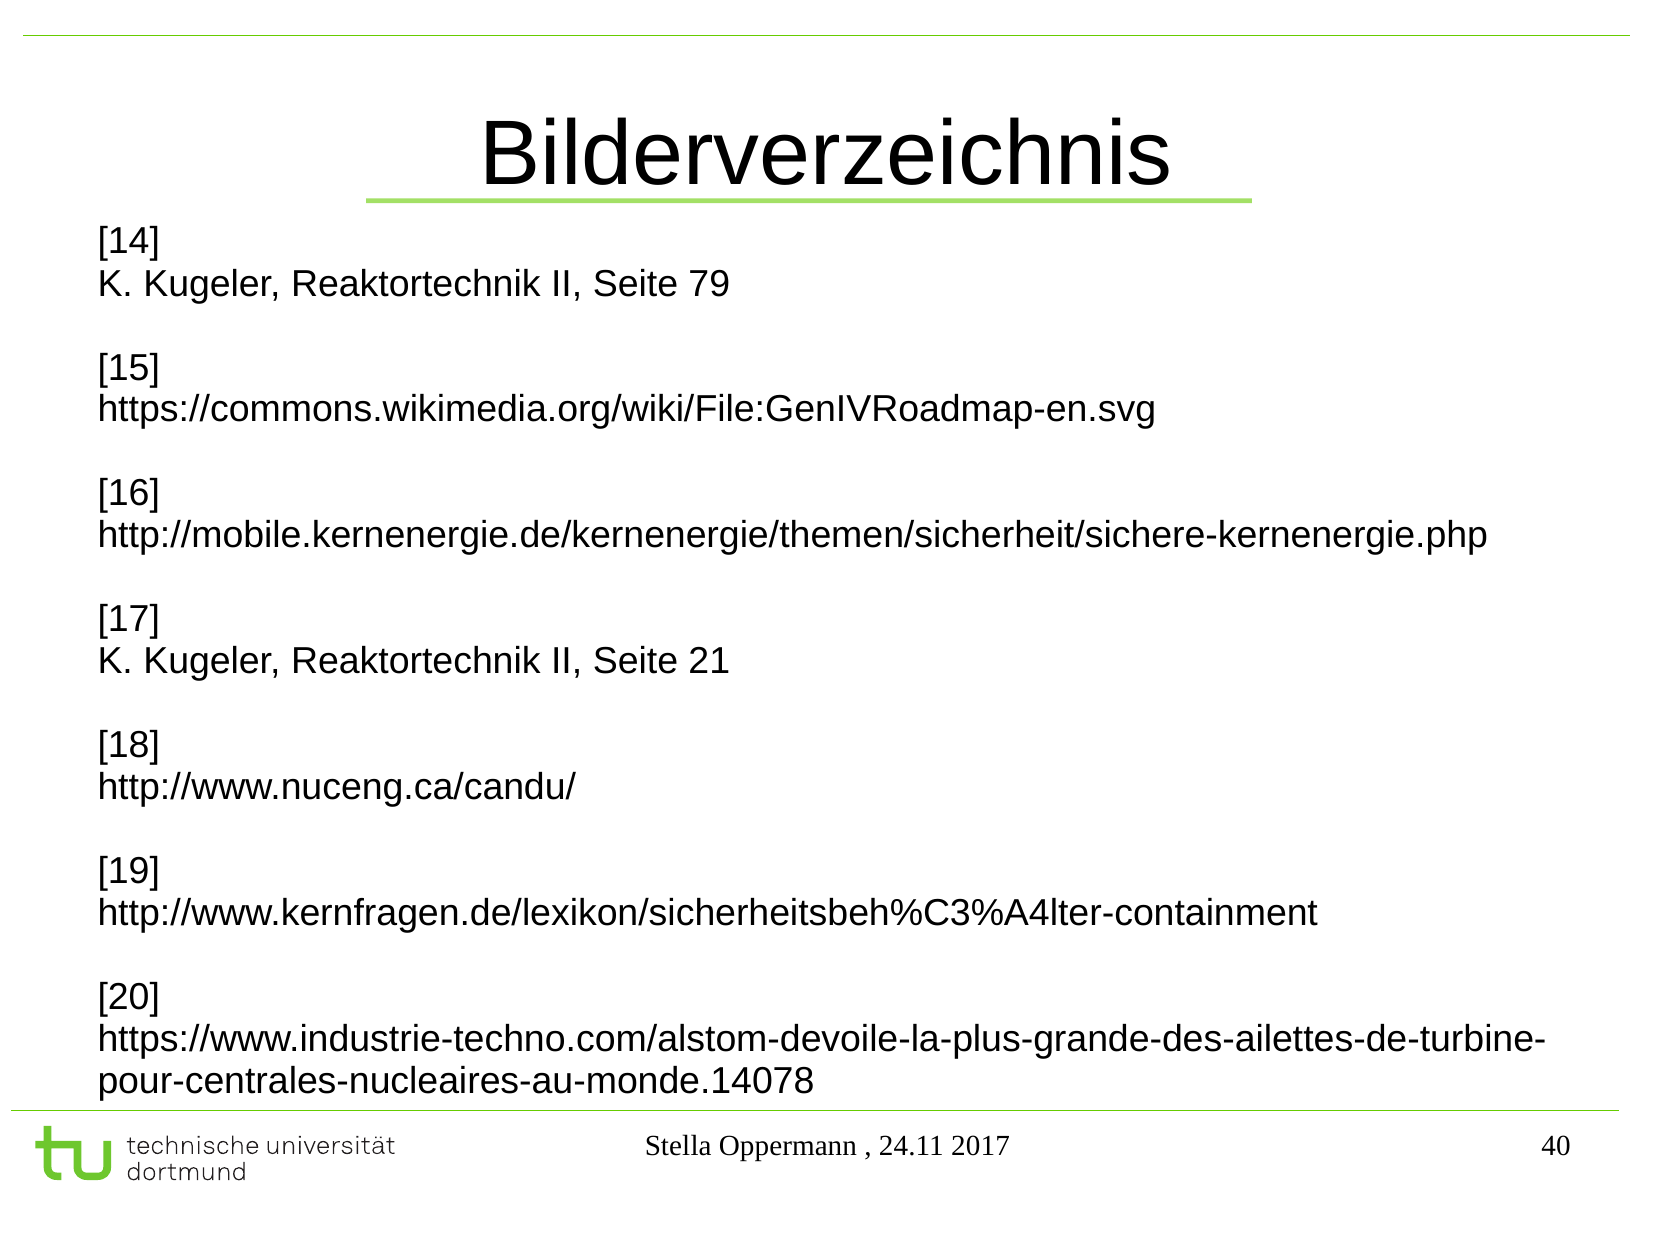

# Bilderverzeichnis
[14]
K. Kugeler, Reaktortechnik II, Seite 79
[15]
https://commons.wikimedia.org/wiki/File:GenIVRoadmap-en.svg
[16]
http://mobile.kernenergie.de/kernenergie/themen/sicherheit/sichere-kernenergie.php
[17]
K. Kugeler, Reaktortechnik II, Seite 21
[18]
http://www.nuceng.ca/candu/
[19]
http://www.kernfragen.de/lexikon/sicherheitsbeh%C3%A4lter-containment
[20]
https://www.industrie-techno.com/alstom-devoile-la-plus-grande-des-ailettes-de-turbine-pour-centrales-nucleaires-au-monde.14078
Stella Oppermann , 24.11 2017
40